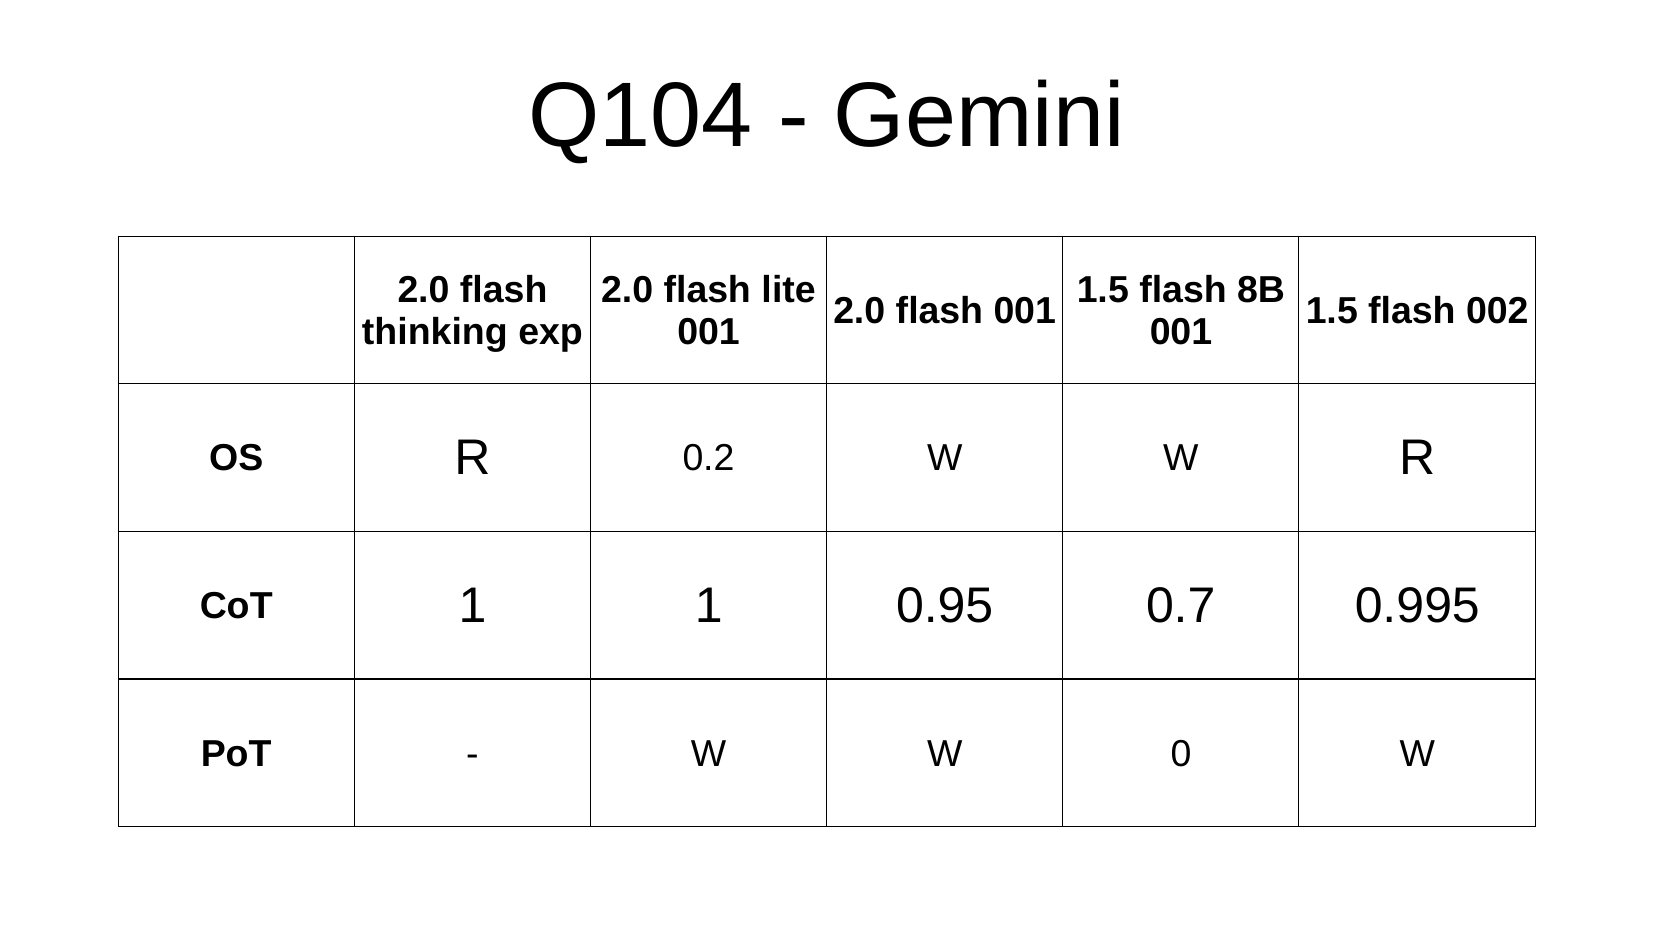

# Q104 - Gemini
| | 2.0 flash thinking exp | 2.0 flash lite 001 | 2.0 flash 001 | 1.5 flash 8B 001 | 1.5 flash 002 |
| --- | --- | --- | --- | --- | --- |
| OS | R | 0.2 | W | W | R |
| CoT | 1 | 1 | 0.95 | 0.7 | 0.995 |
| PoT | - | W | W | 0 | W |